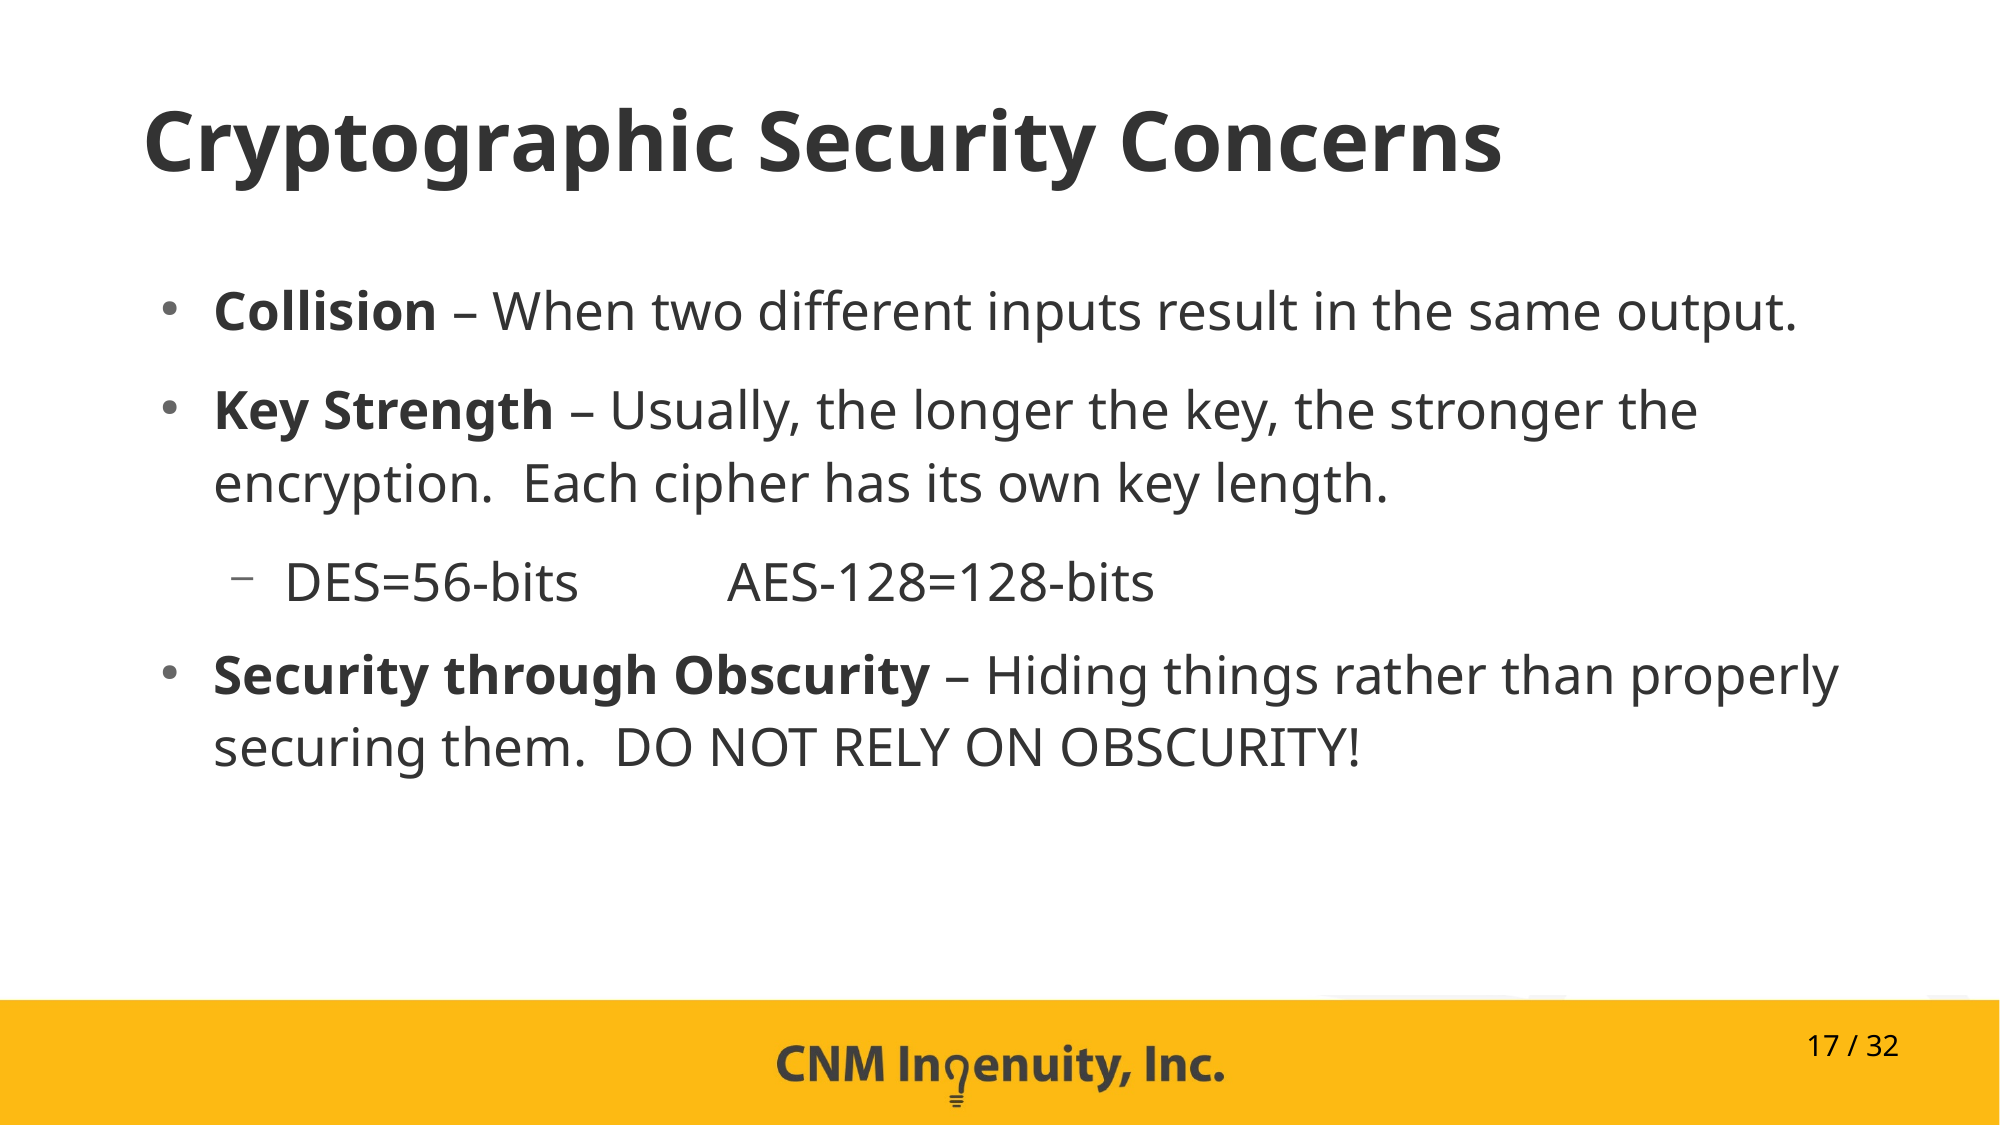

# Cryptographic Security Concerns
Collision – When two different inputs result in the same output.
Key Strength – Usually, the longer the key, the stronger the encryption. Each cipher has its own key length.
DES=56-bits		AES-128=128-bits
Security through Obscurity – Hiding things rather than properly securing them. DO NOT RELY ON OBSCURITY!
17